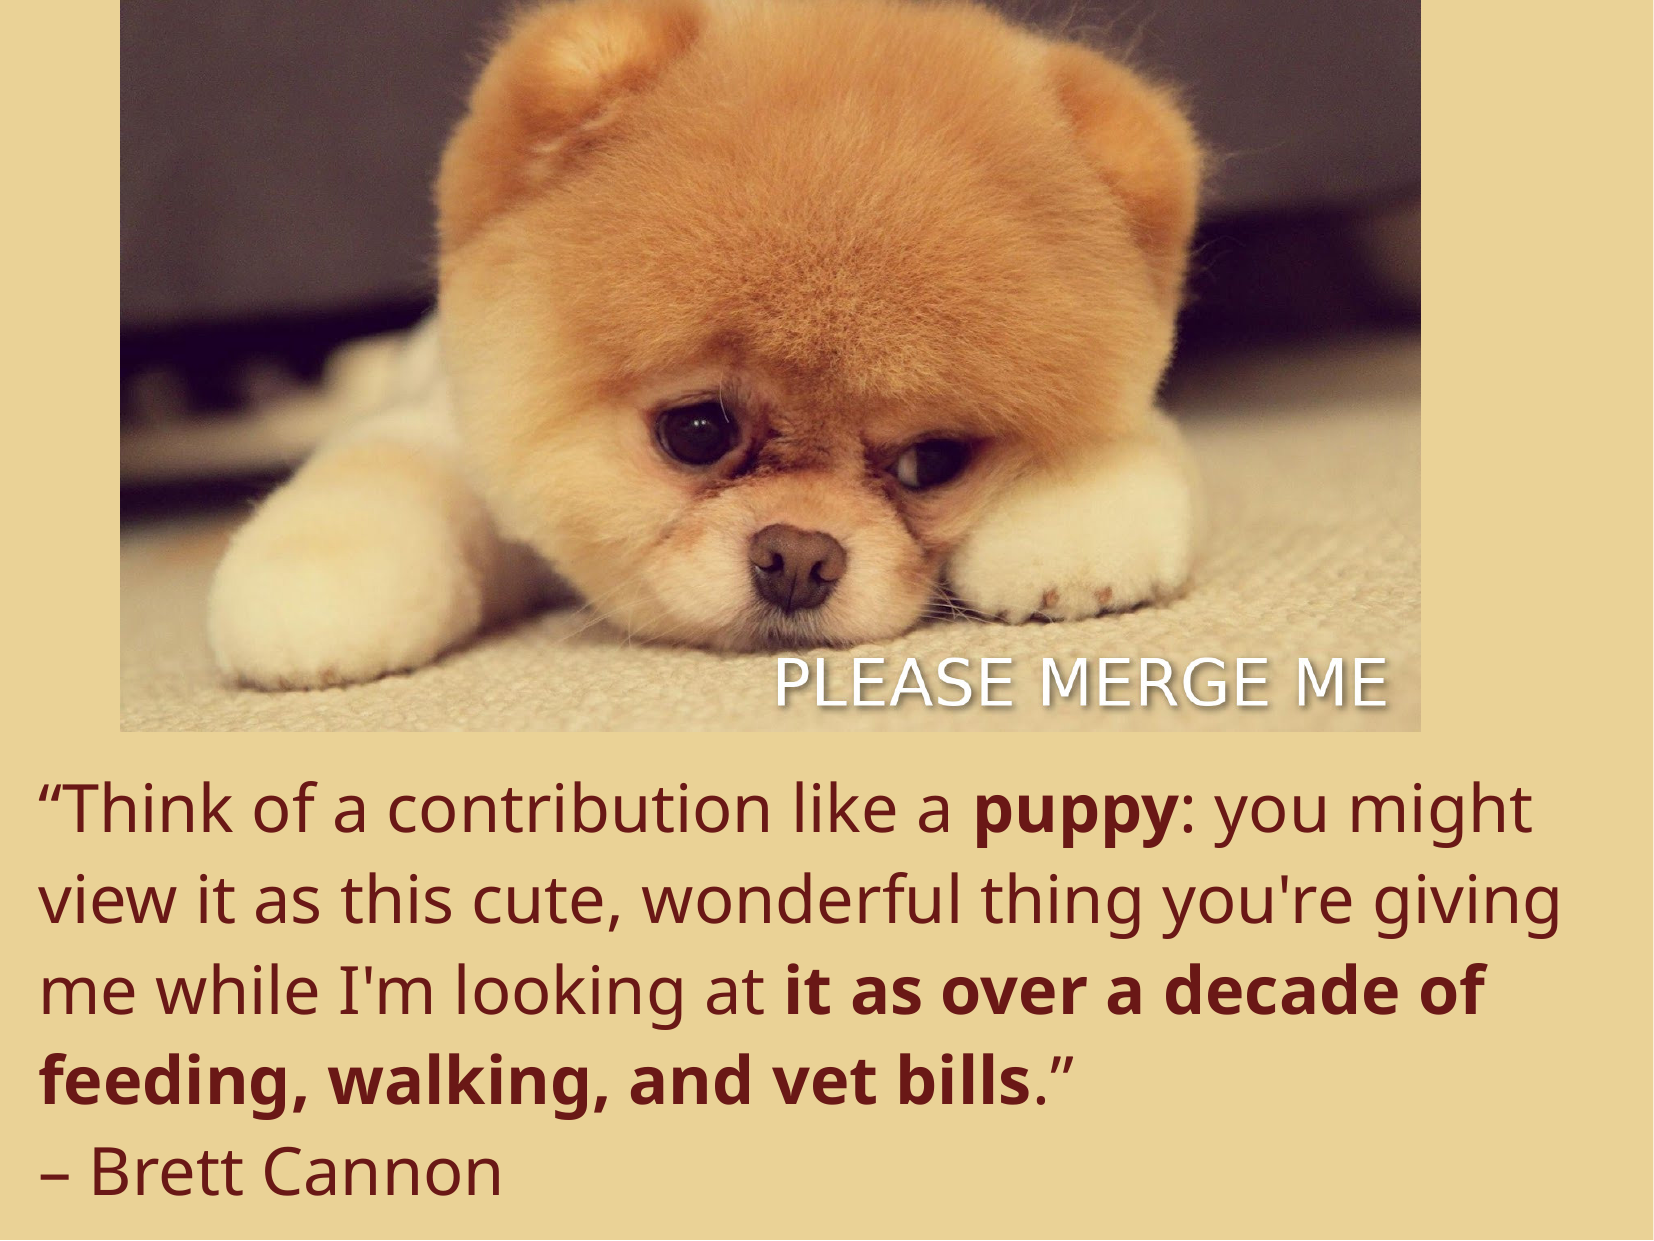

“Think of a contribution like a puppy: you might view it as this cute, wonderful thing you're giving me while I'm looking at it as over a decade of feeding, walking, and vet bills.”
– Brett Cannon